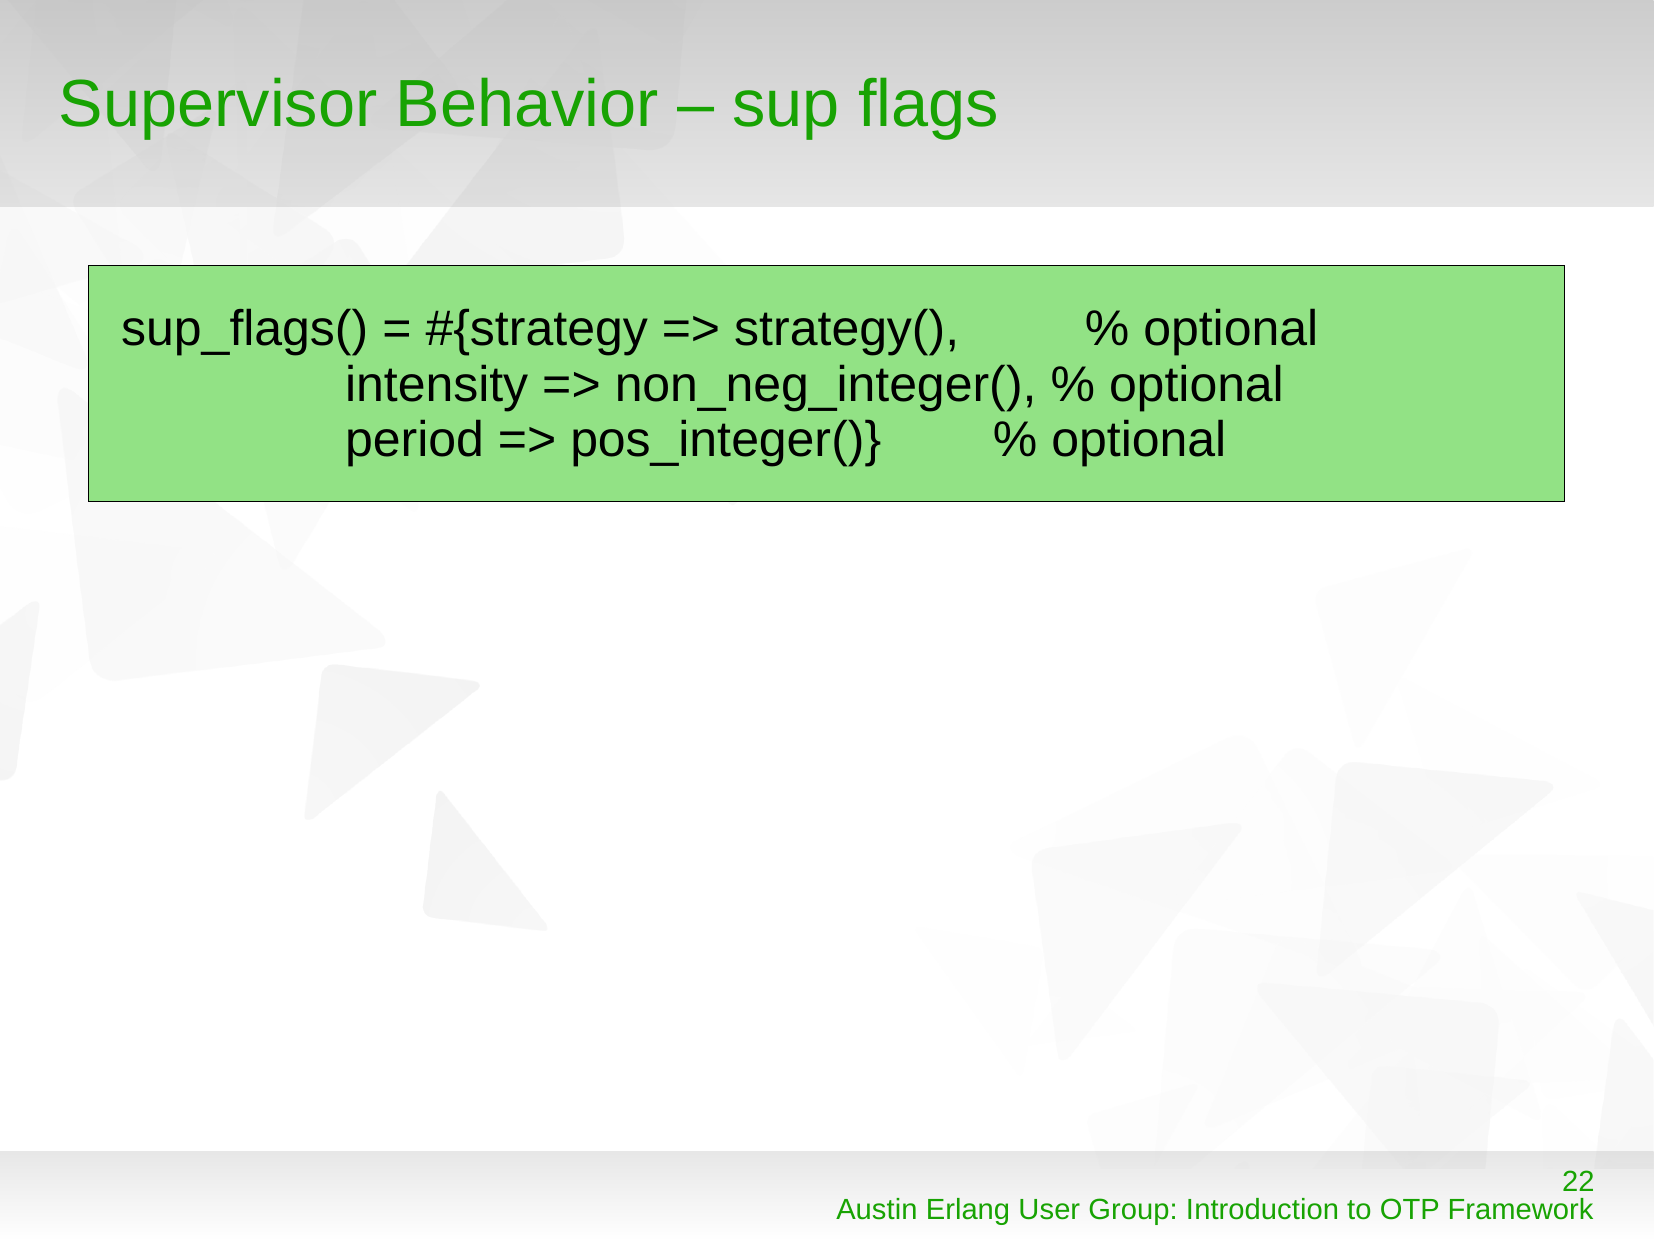

# Supervisor Behavior – sup flags
sup_flags() = #{strategy => strategy(), % optional
 intensity => non_neg_integer(), % optional
 period => pos_integer()} % optional
22
Austin Erlang User Group: Introduction to OTP Framework